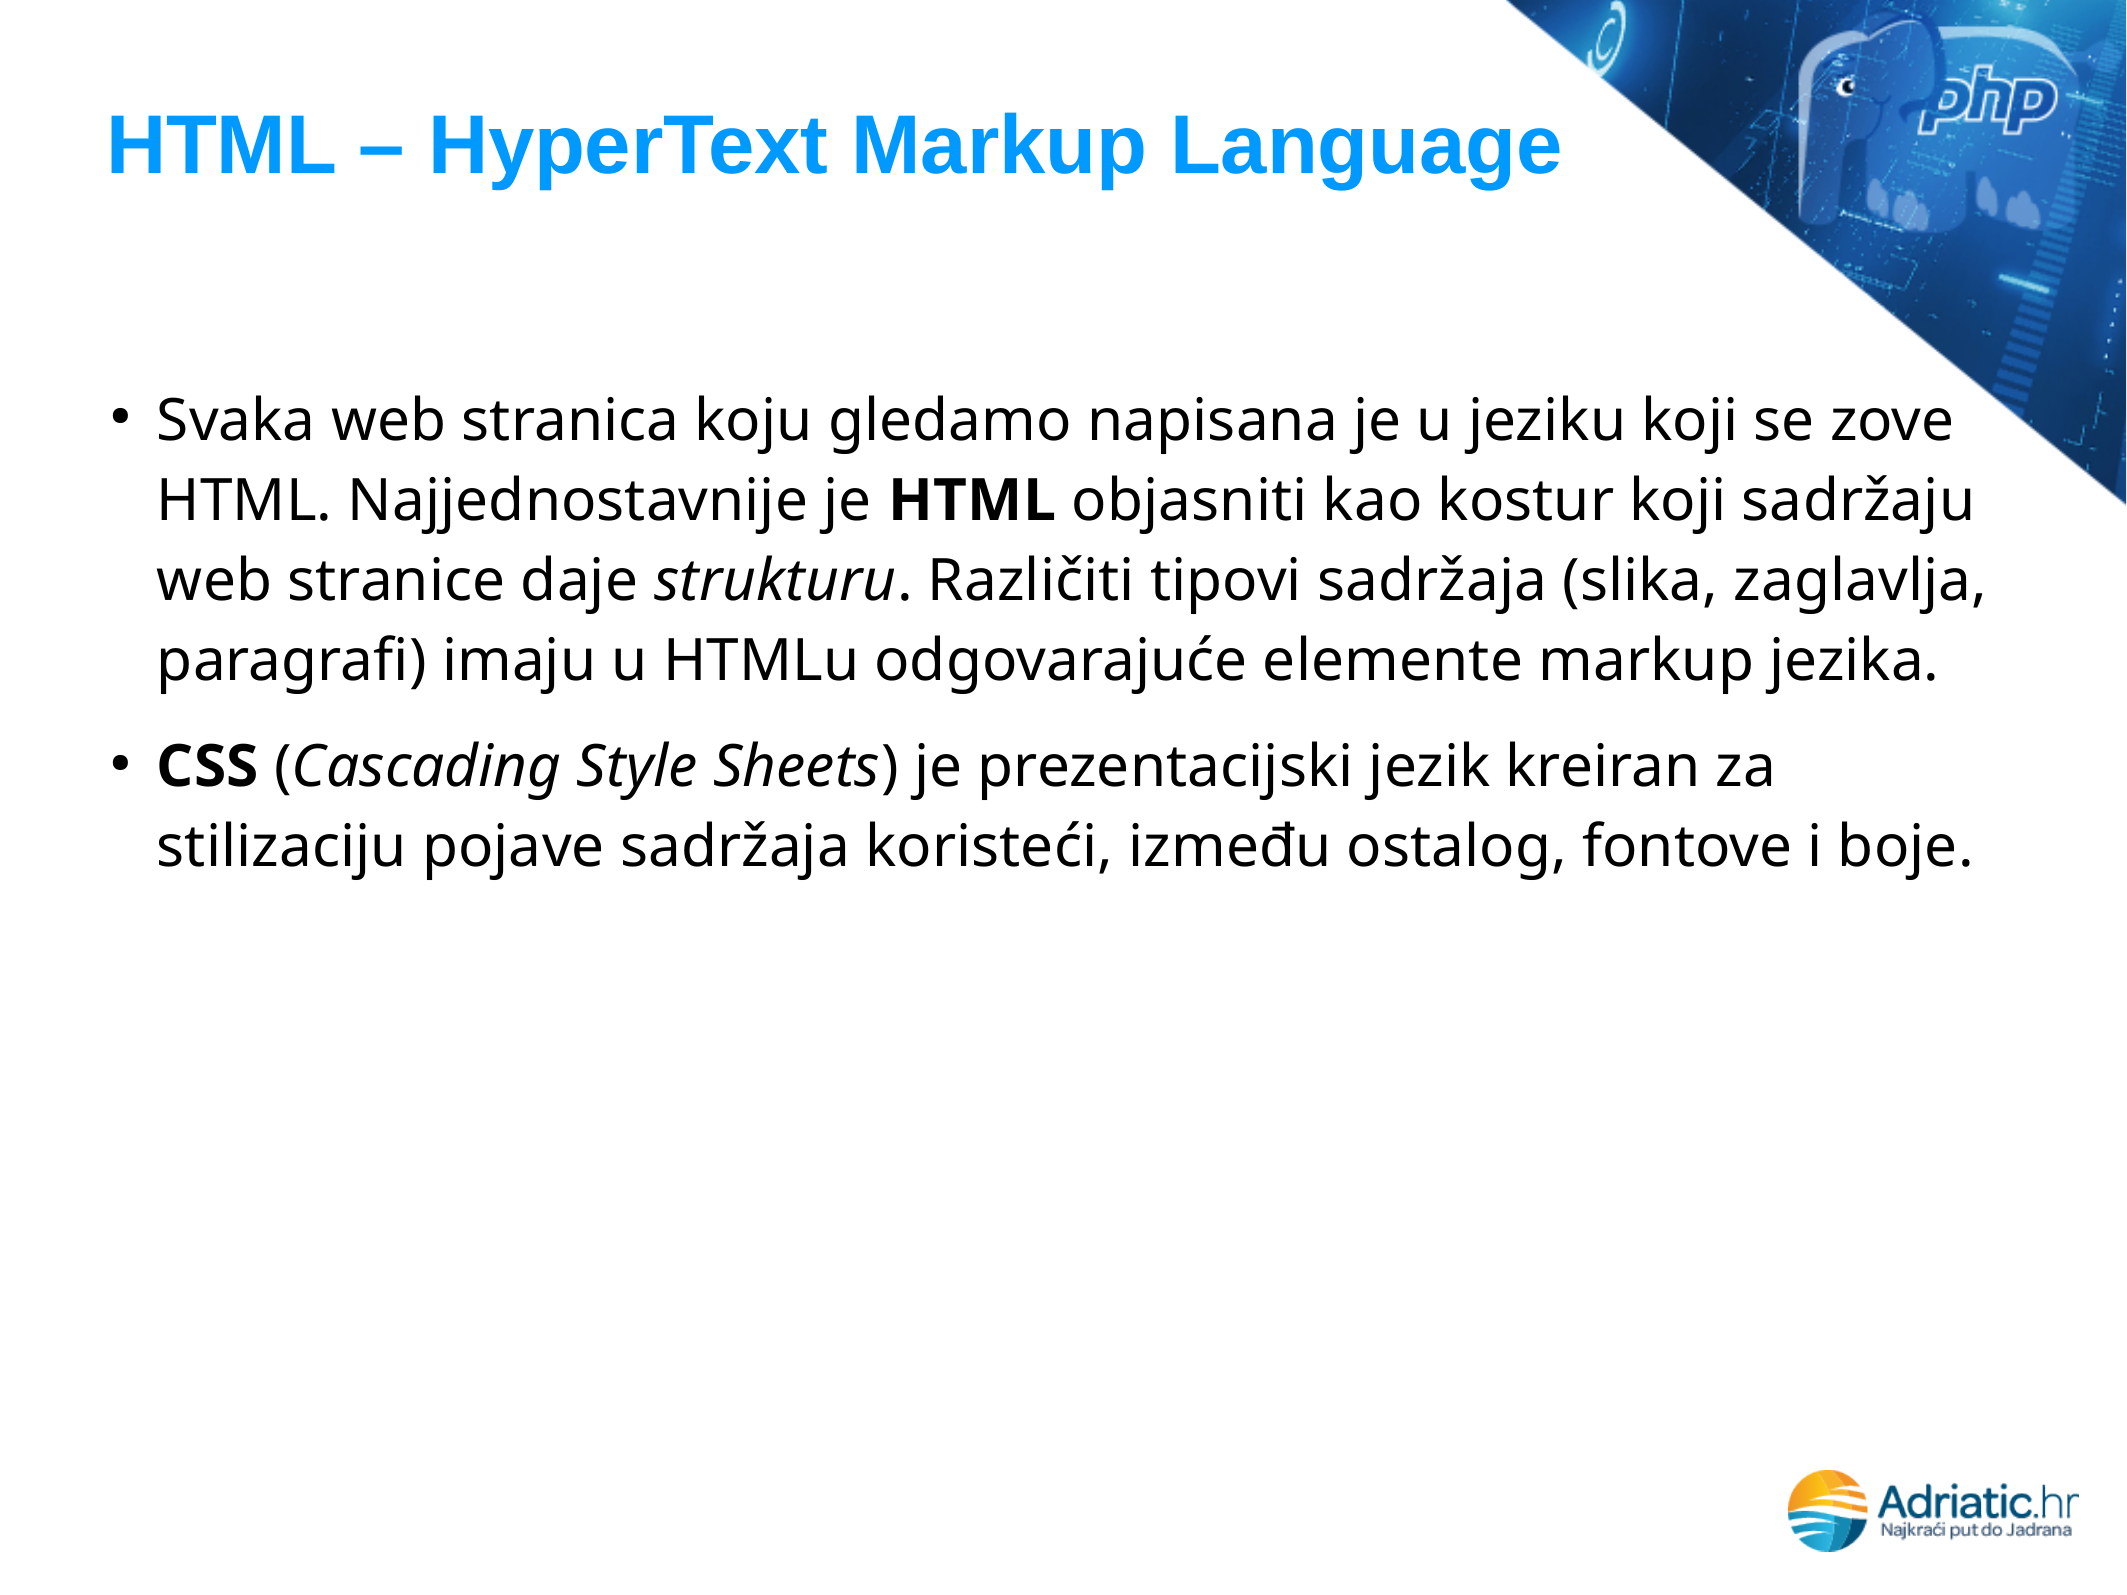

# HTML – HyperText Markup Language
Svaka web stranica koju gledamo napisana je u jeziku koji se zove HTML. Najjednostavnije je HTML objasniti kao kostur koji sadržaju web stranice daje strukturu. Različiti tipovi sadržaja (slika, zaglavlja, paragrafi) imaju u HTMLu odgovarajuće elemente markup jezika.
CSS (Cascading Style Sheets) je prezentacijski jezik kreiran za stilizaciju pojave sadržaja koristeći, između ostalog, fontove i boje.